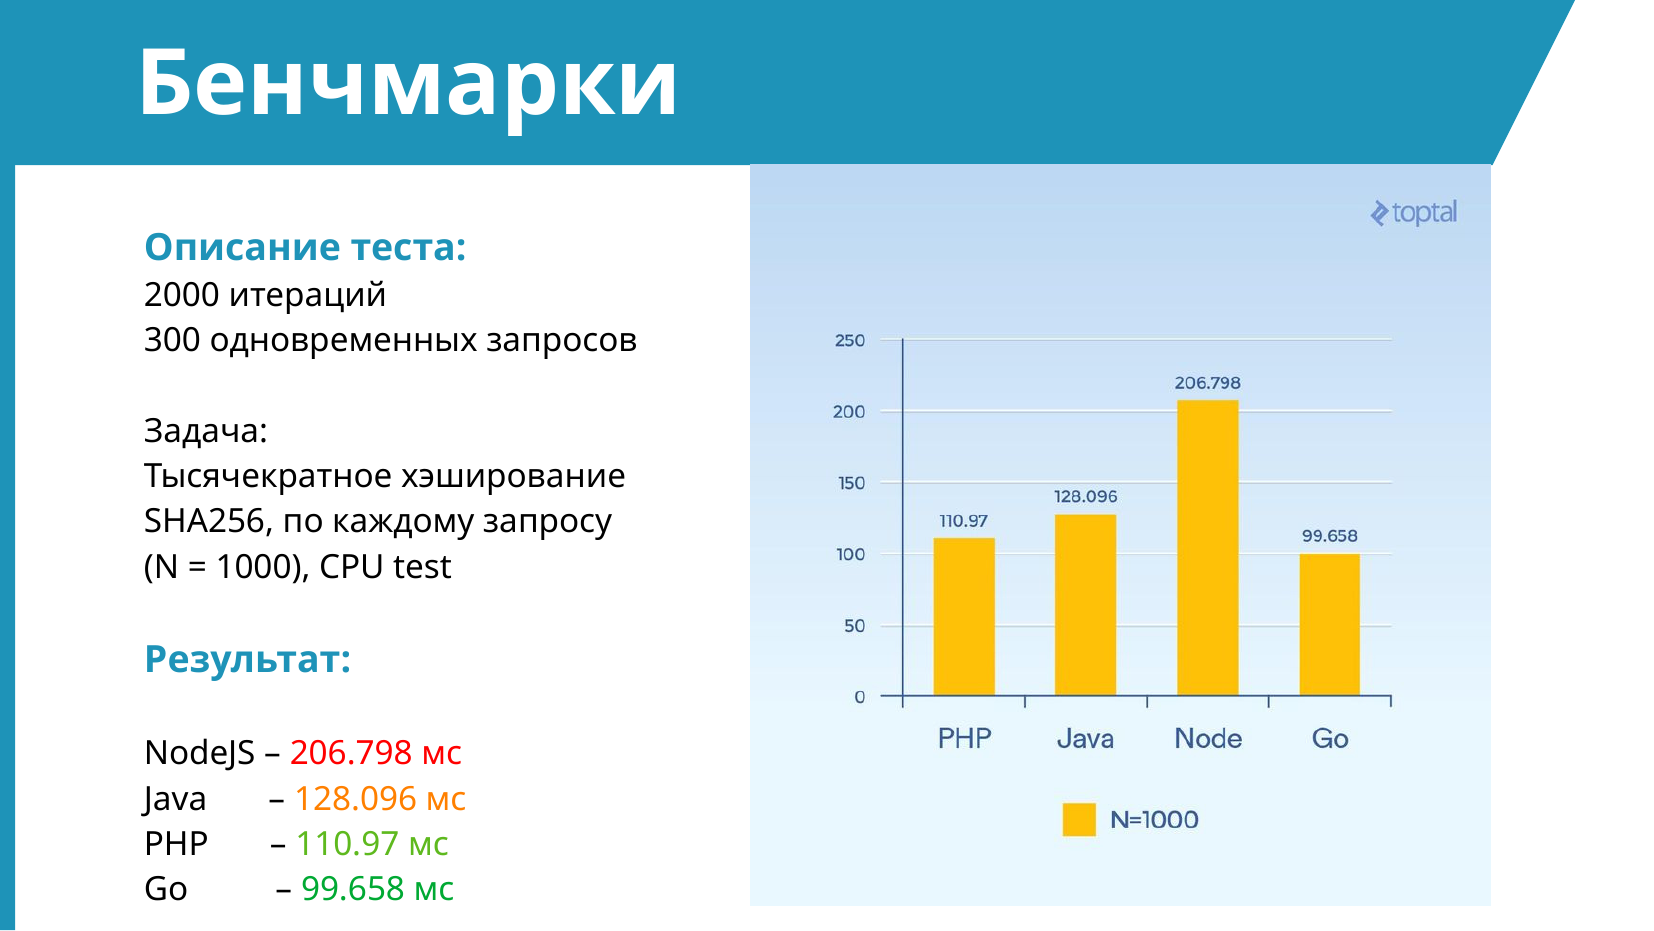

# Бенчмарки
Описание теста:
2000 итераций
300 одновременных запросов
Задача:
Тысячекратное хэширование
SHA256, по каждому запросу
(N = 1000), CPU test
Результат:
NodeJS – 206.798 мс
Java – 128.096 мс
PHP – 110.97 мс
Go – 99.658 мс